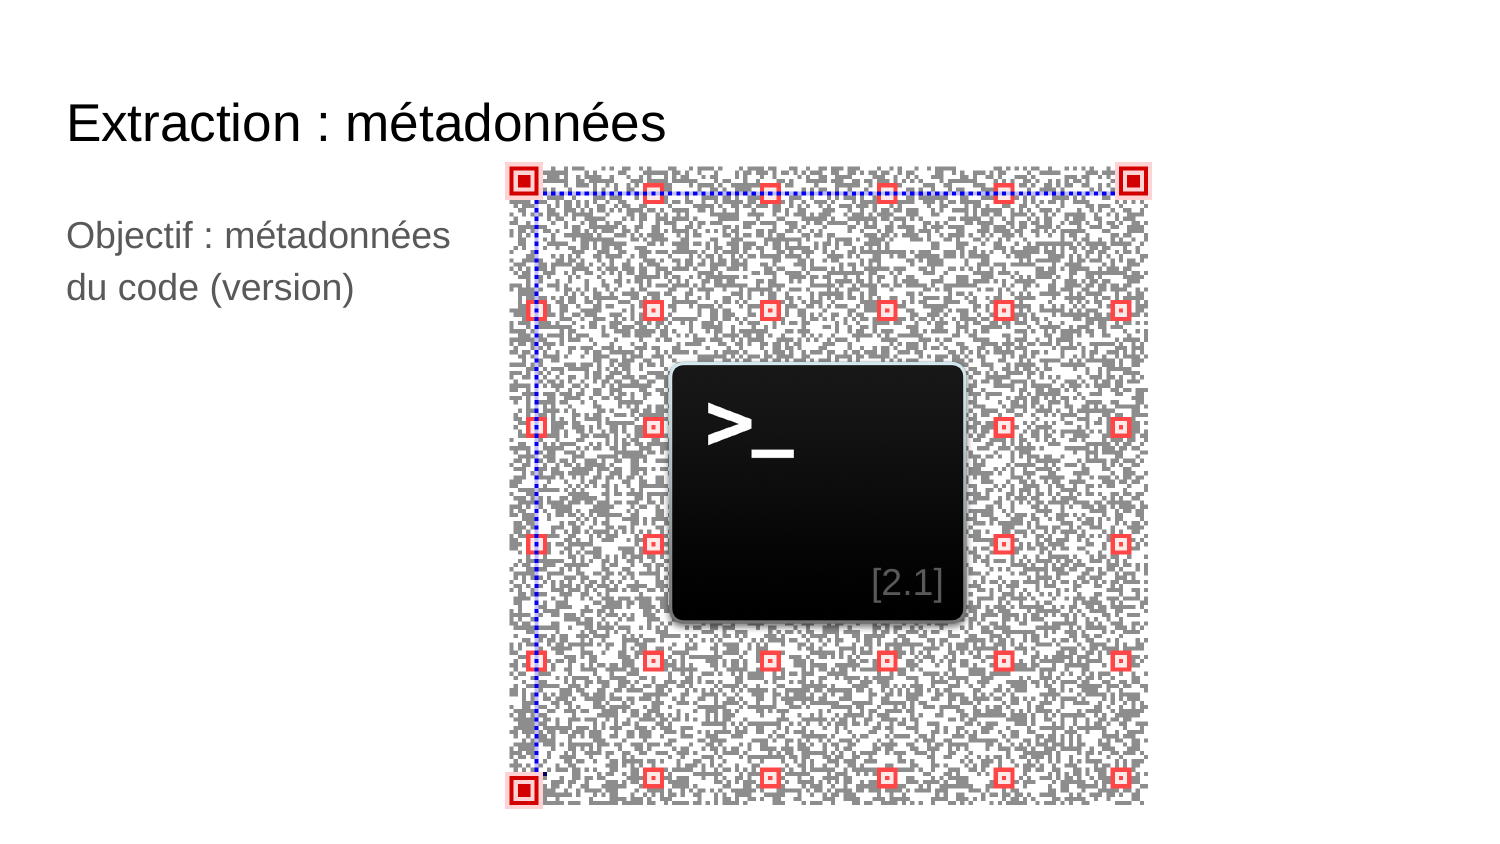

# Extraction : métadonnées
Objectif : métadonnées du code (version)
[2.1]